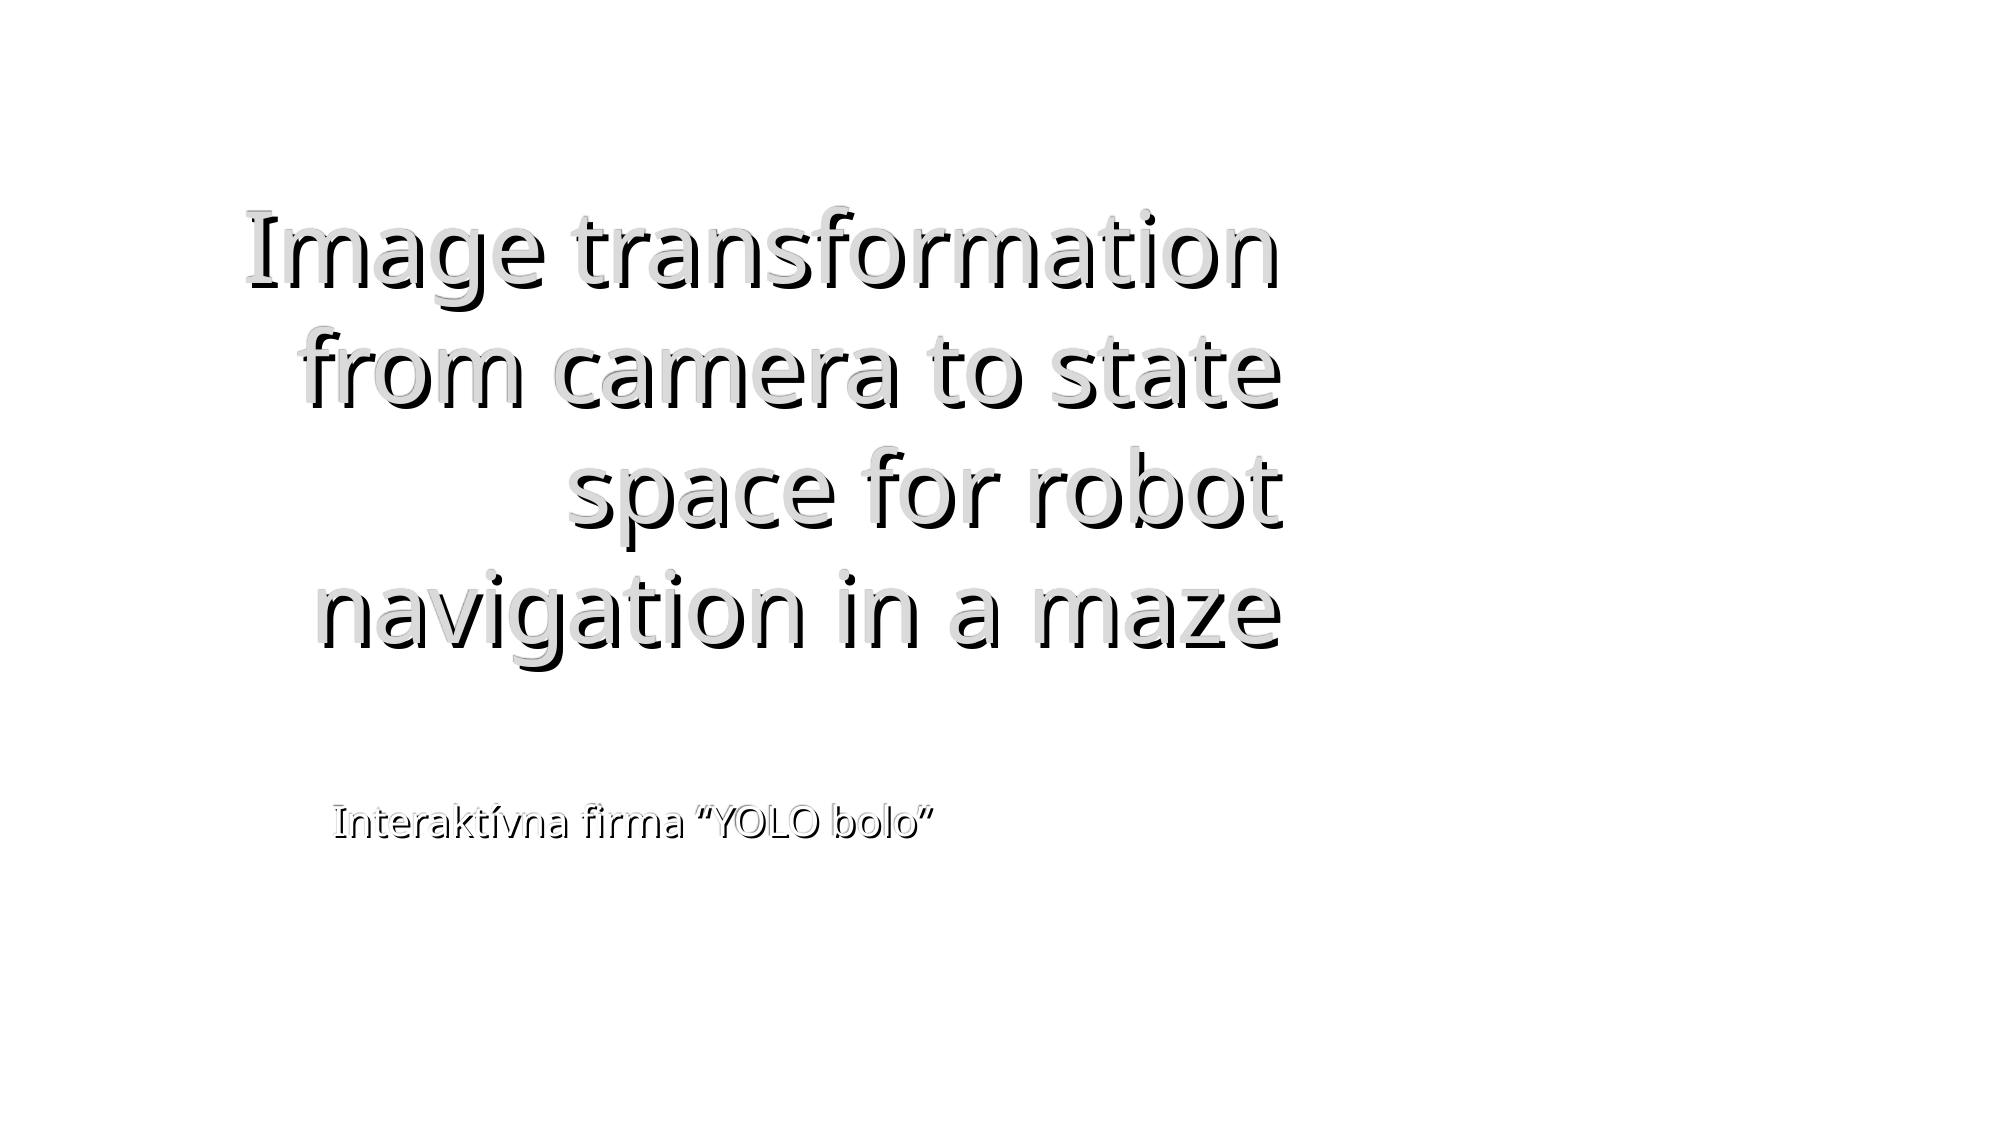

# Image transformation from camera to state space for robot navigation in a maze
Interaktívna firma “YOLO bolo”